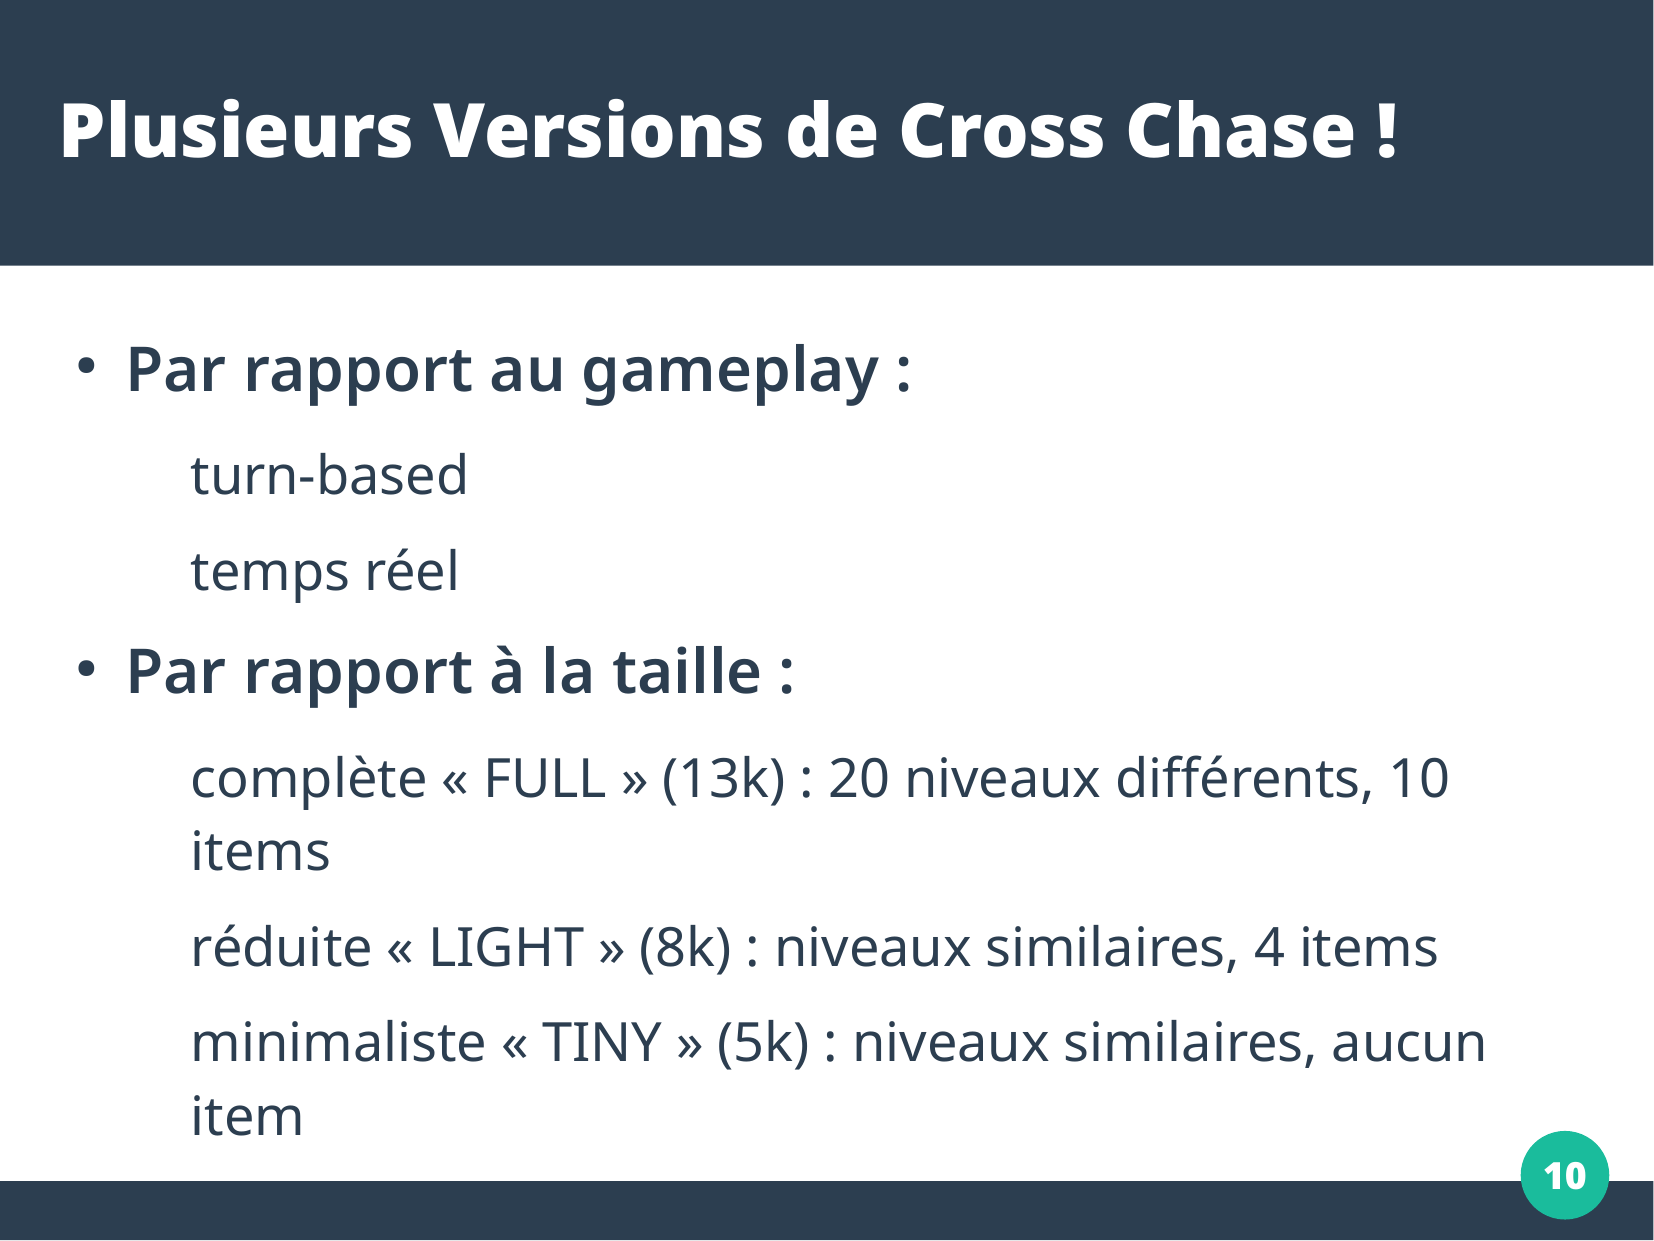

# Plusieurs Versions de Cross Chase !
Par rapport au gameplay :
turn-based
temps réel
Par rapport à la taille :
complète « FULL » (13k) : 20 niveaux différents, 10 items
réduite « LIGHT » (8k) : niveaux similaires, 4 items
minimaliste « TINY » (5k) : niveaux similaires, aucun item
10